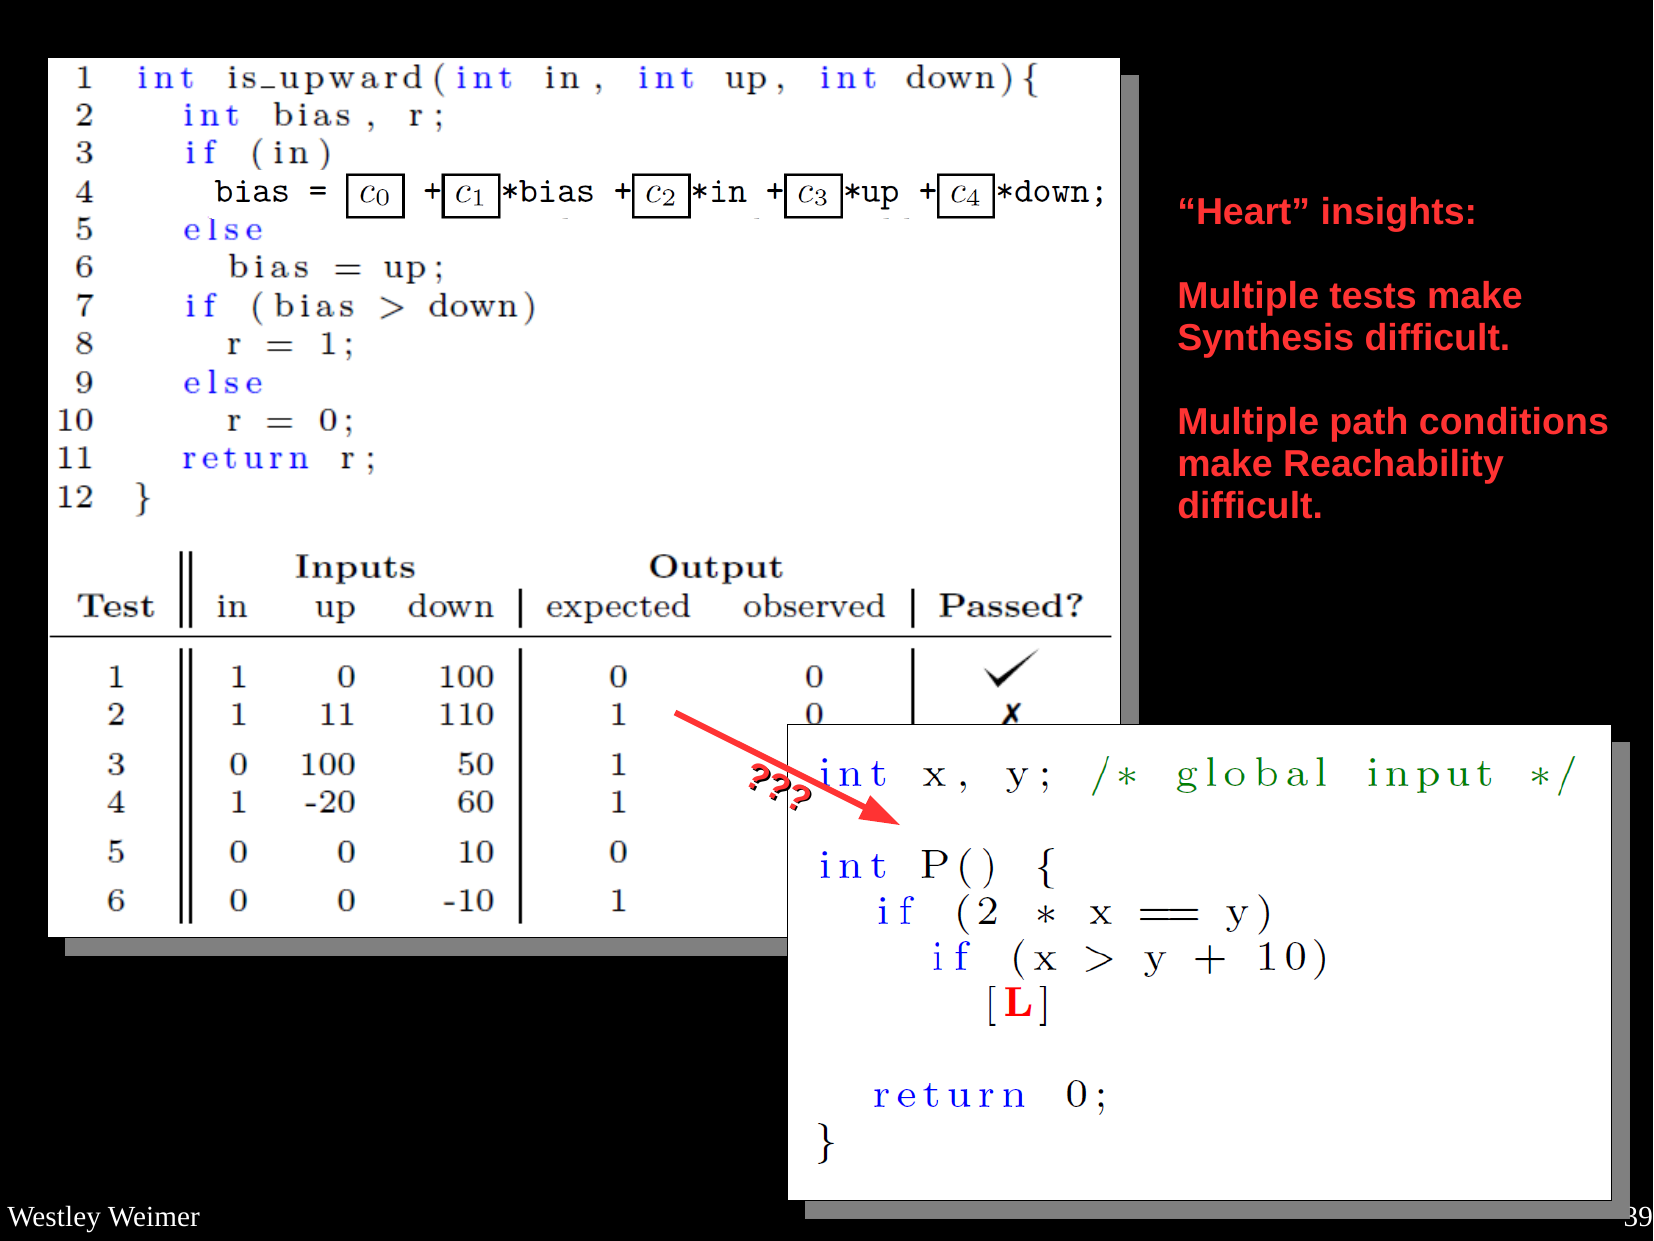

“Heart” insights:
Multiple tests make
Synthesis difficult.
Multiple path conditions
make Reachability
difficult.
???
39